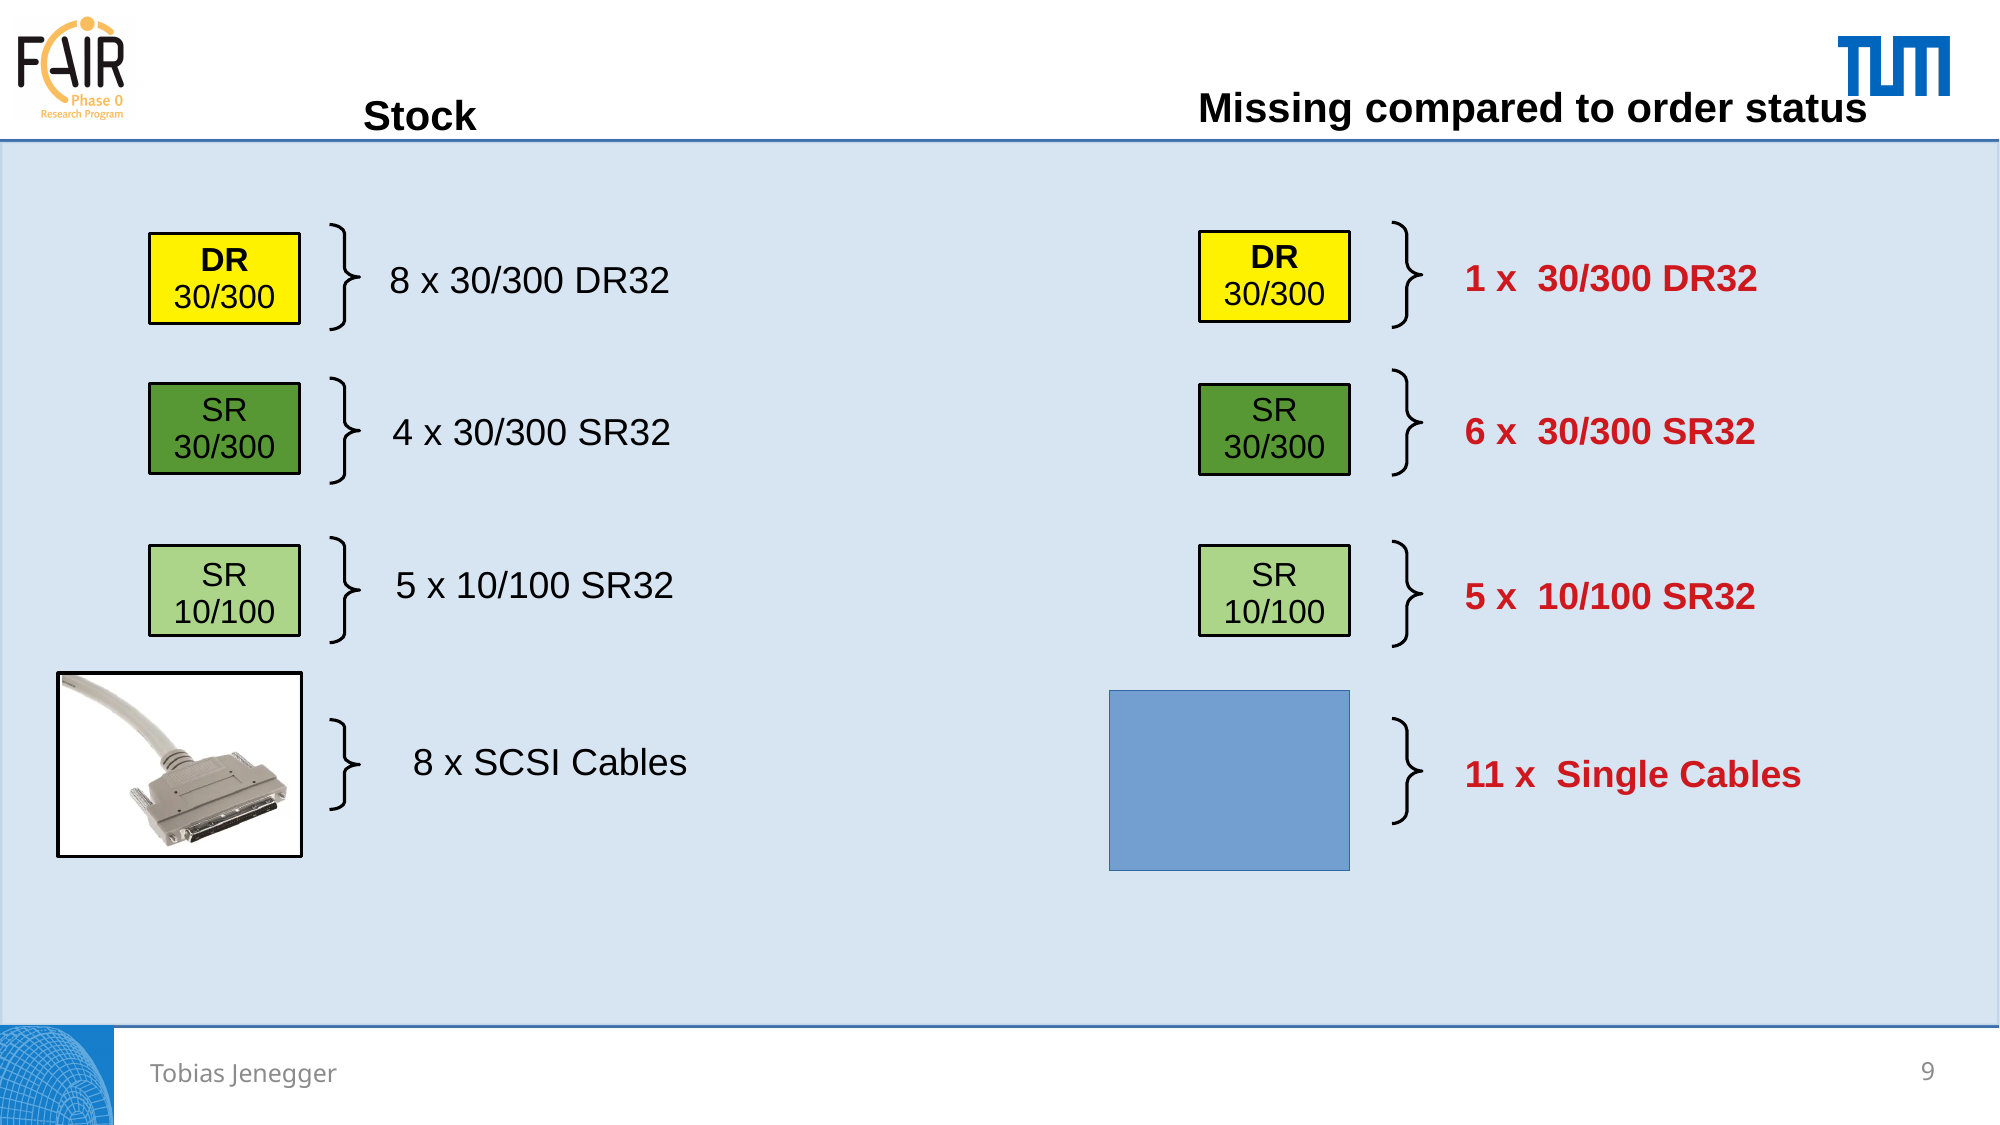

Missing compared to order status
Stock
DR 30/300
 1 x 30/300 DR32
SR 30/300
 6 x 30/300 SR32
SR 10/100
 5 x 10/100 SR32
 11 x Single Cables
DR 30/300
8 x 30/300 DR32
SR 30/300
4 x 30/300 SR32
SR 10/100
8 x SCSI Cables
5 x 10/100 SR32
9